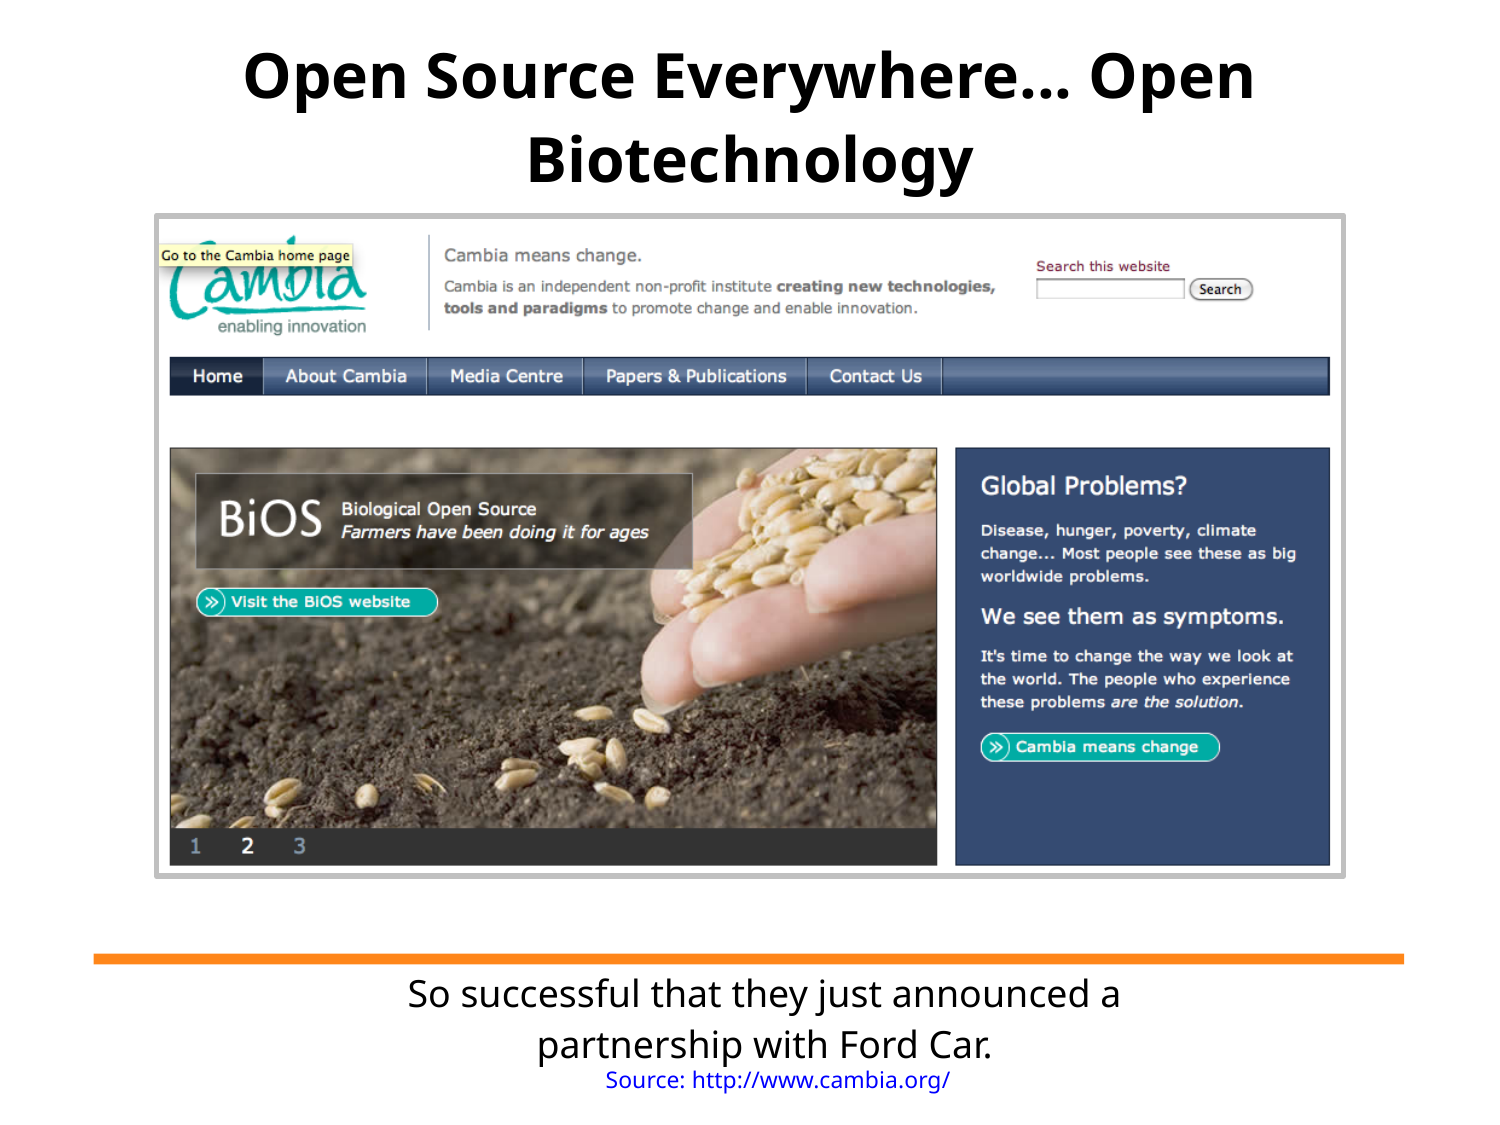

# Open Source Everywhere... Open Biotechnology
So successful that they just announced a partnership with Ford Car.
Source: http://www.cambia.org/